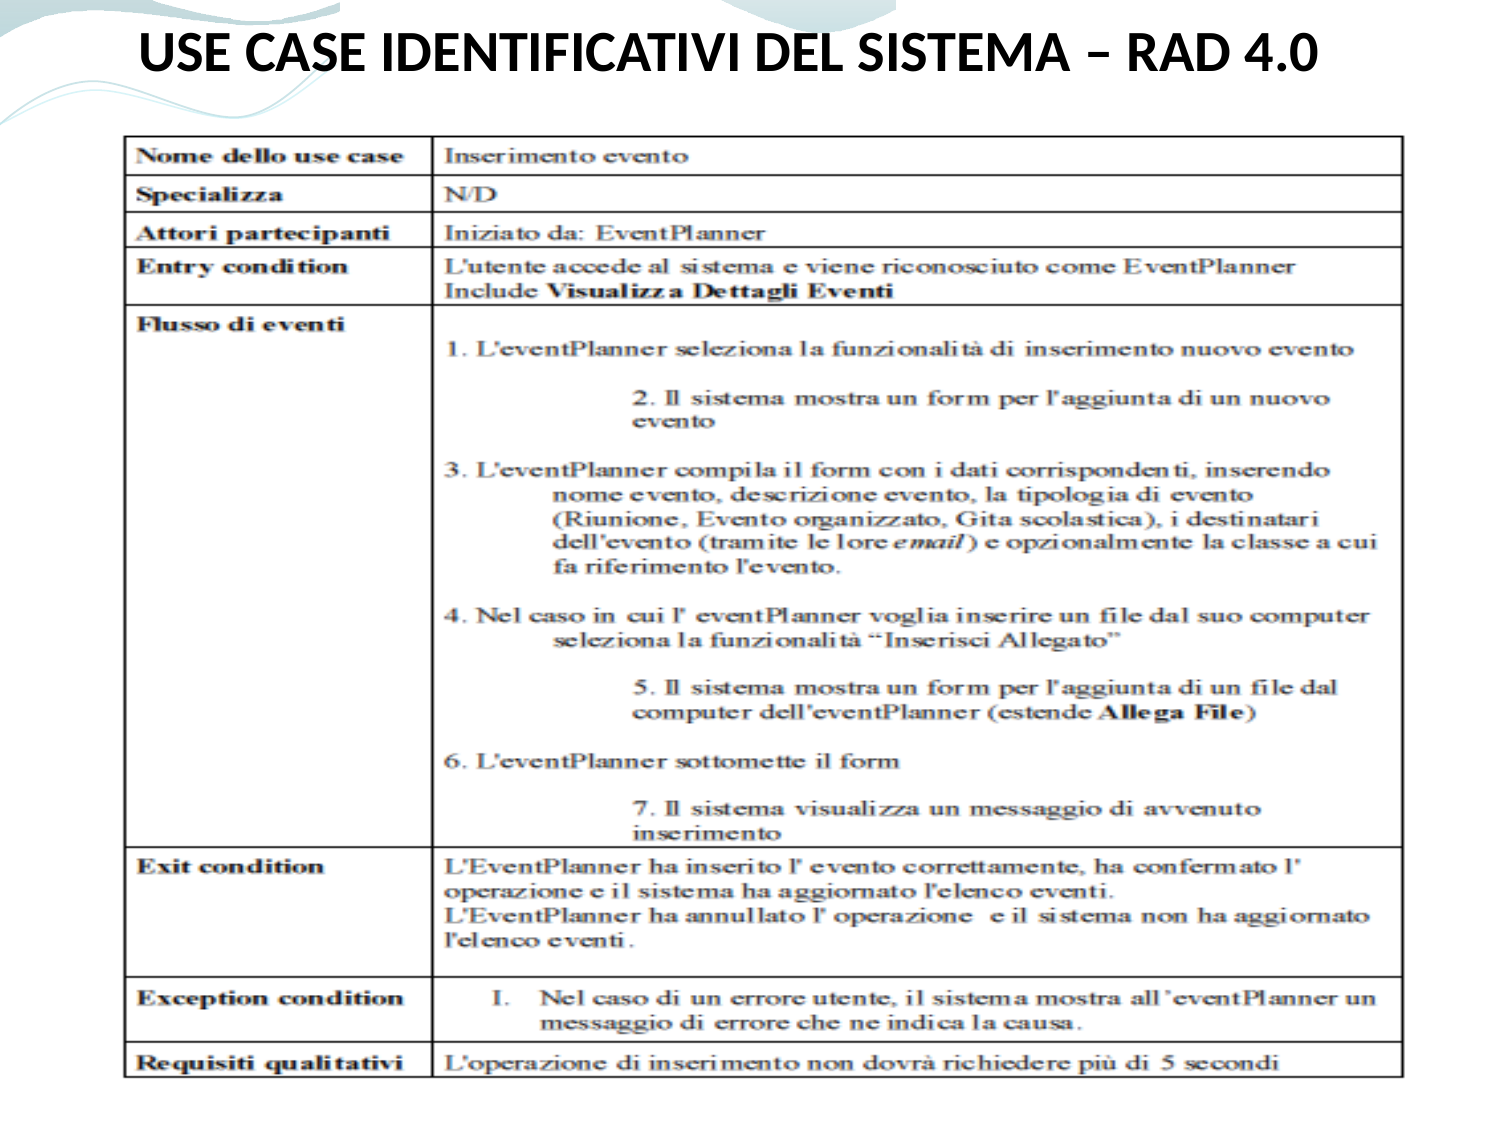

USE CASE IDENTIFICATIVI DEL SISTEMA – RAD 4.0